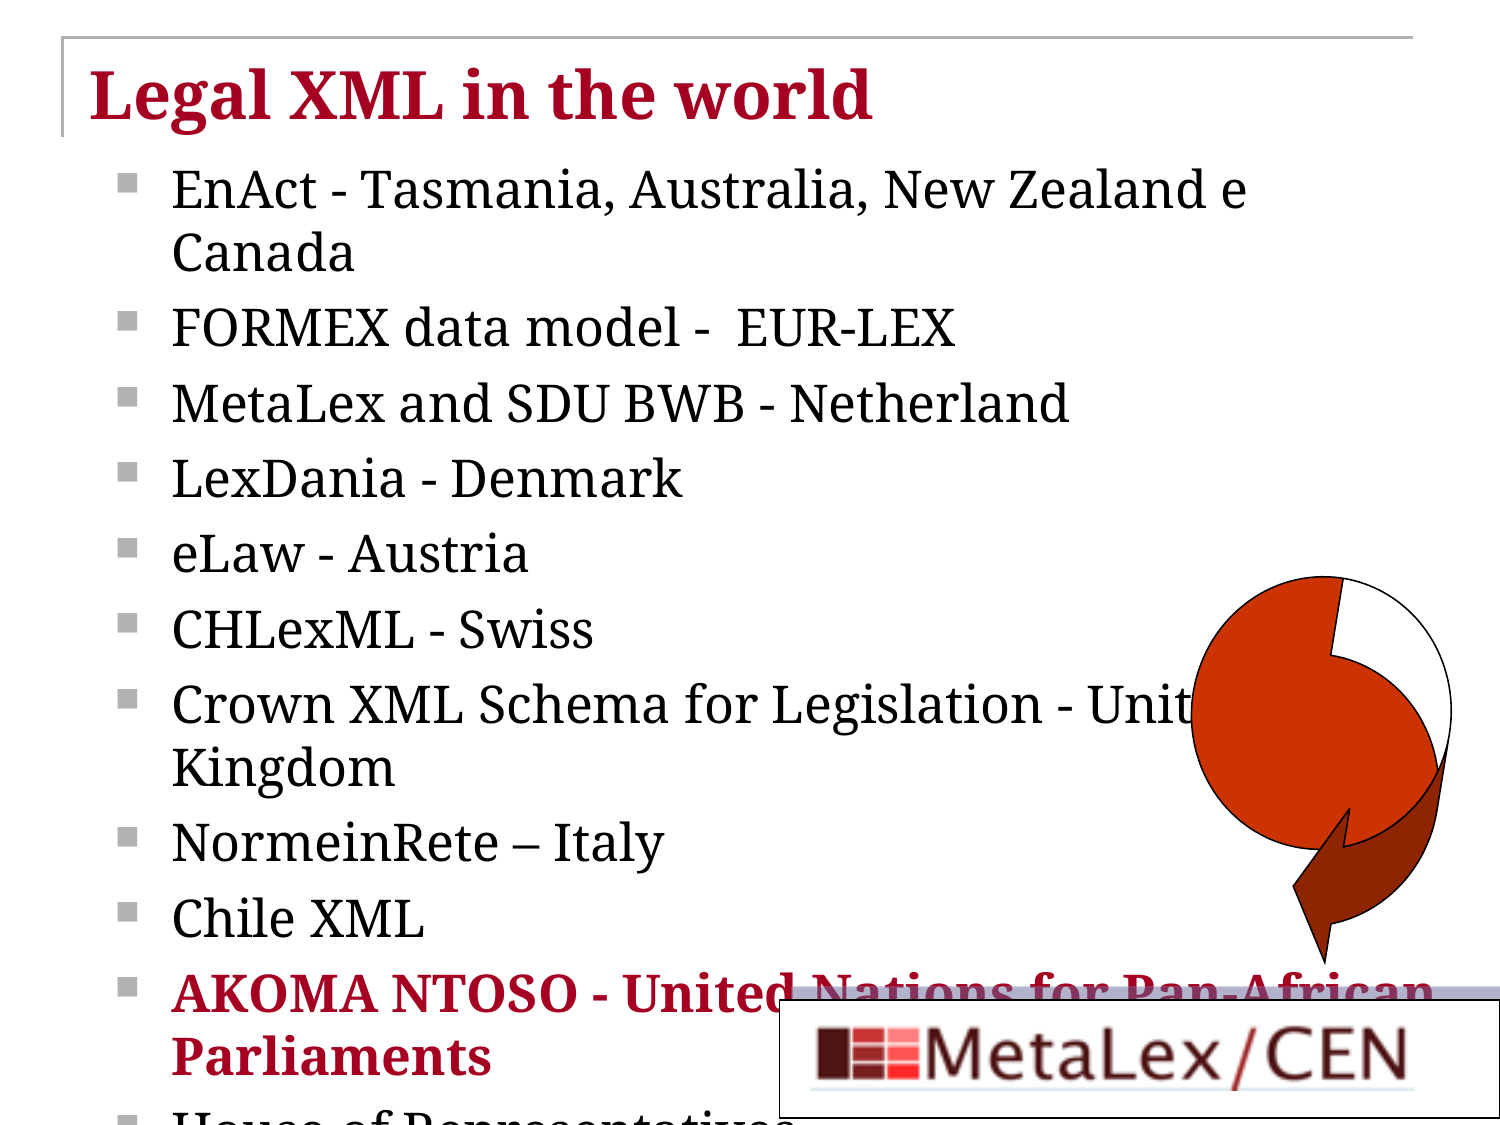

# Legal XML in the world
EnAct - Tasmania, Australia, New Zealand e Canada
FORMEX data model - EUR-LEX
MetaLex and SDU BWB - Netherland
LexDania - Denmark
eLaw - Austria
CHLexML - Swiss
Crown XML Schema for Legislation - United Kingdom
NormeinRete – Italy
Chile XML
AKOMA NTOSO - United Nations for Pan-African Parliaments
House of Representatives